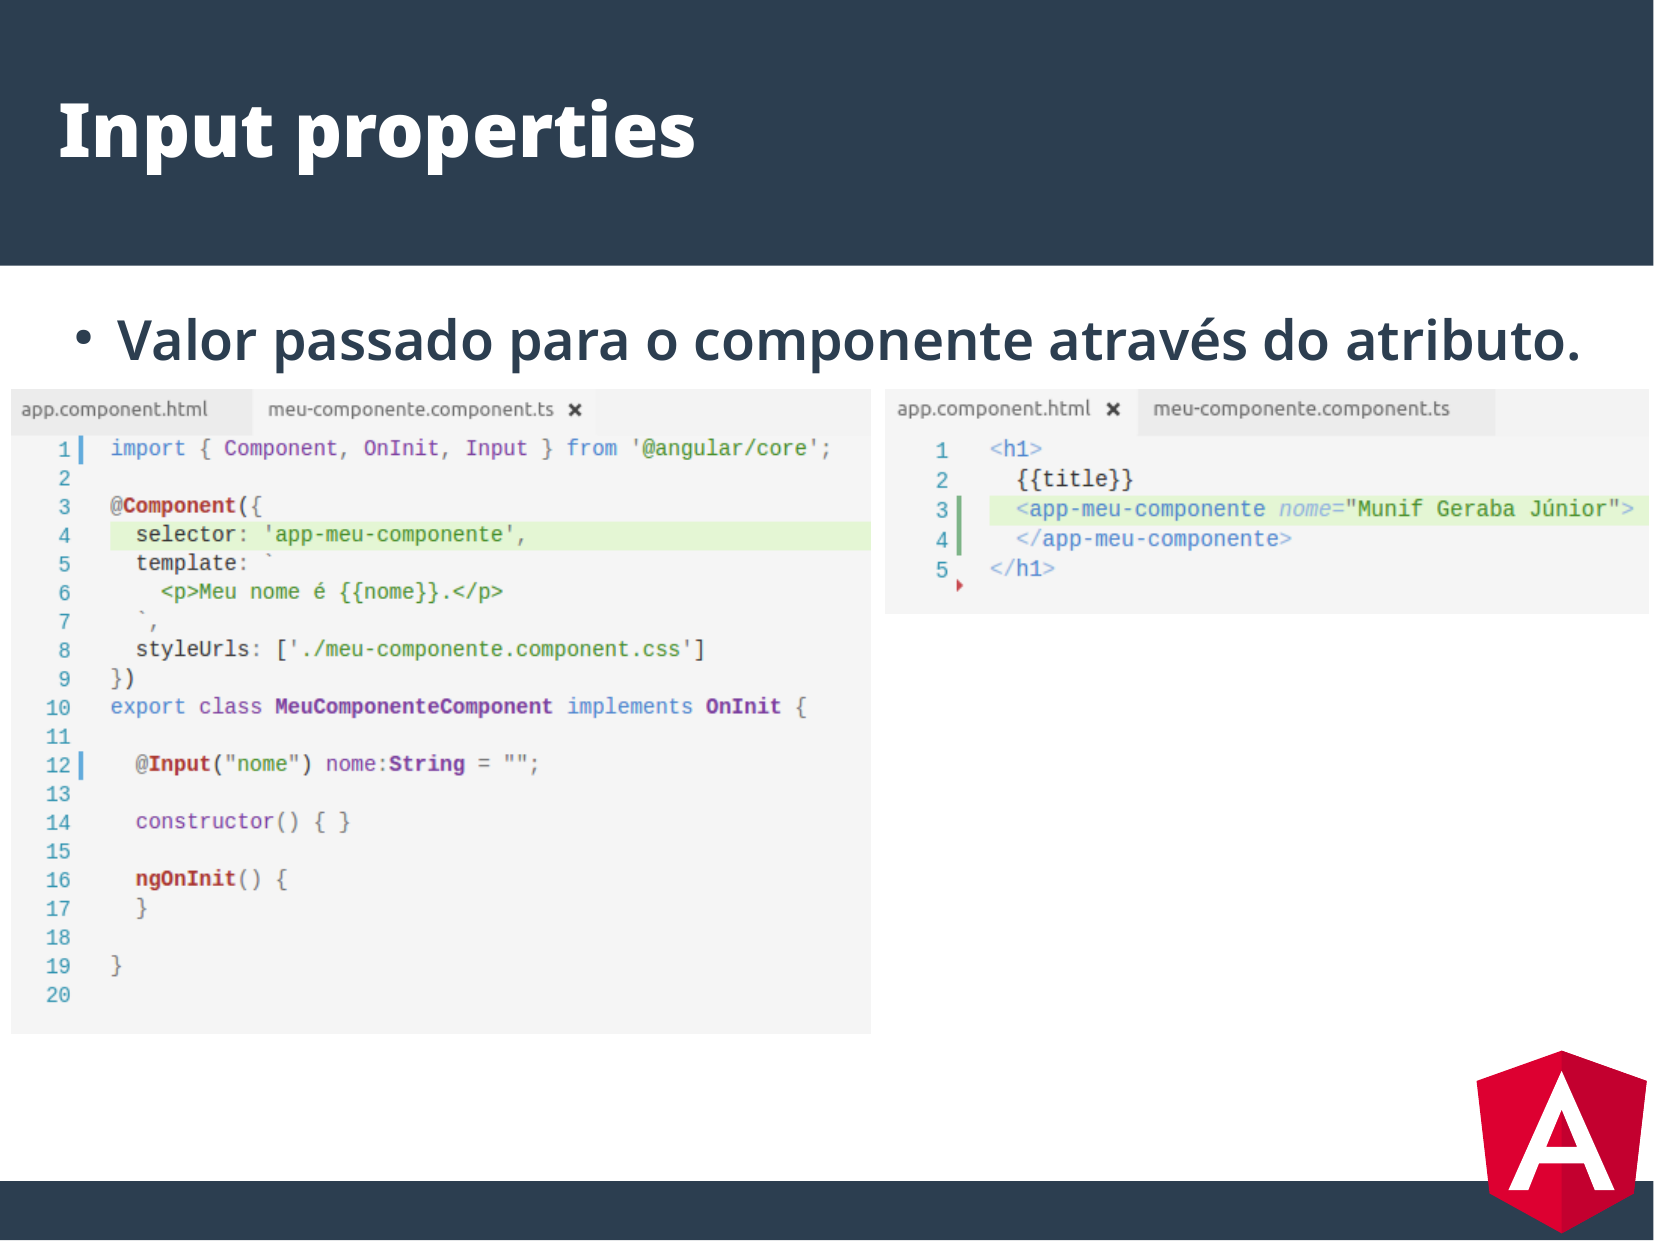

# Input properties
Valor passado para o componente através do atributo.